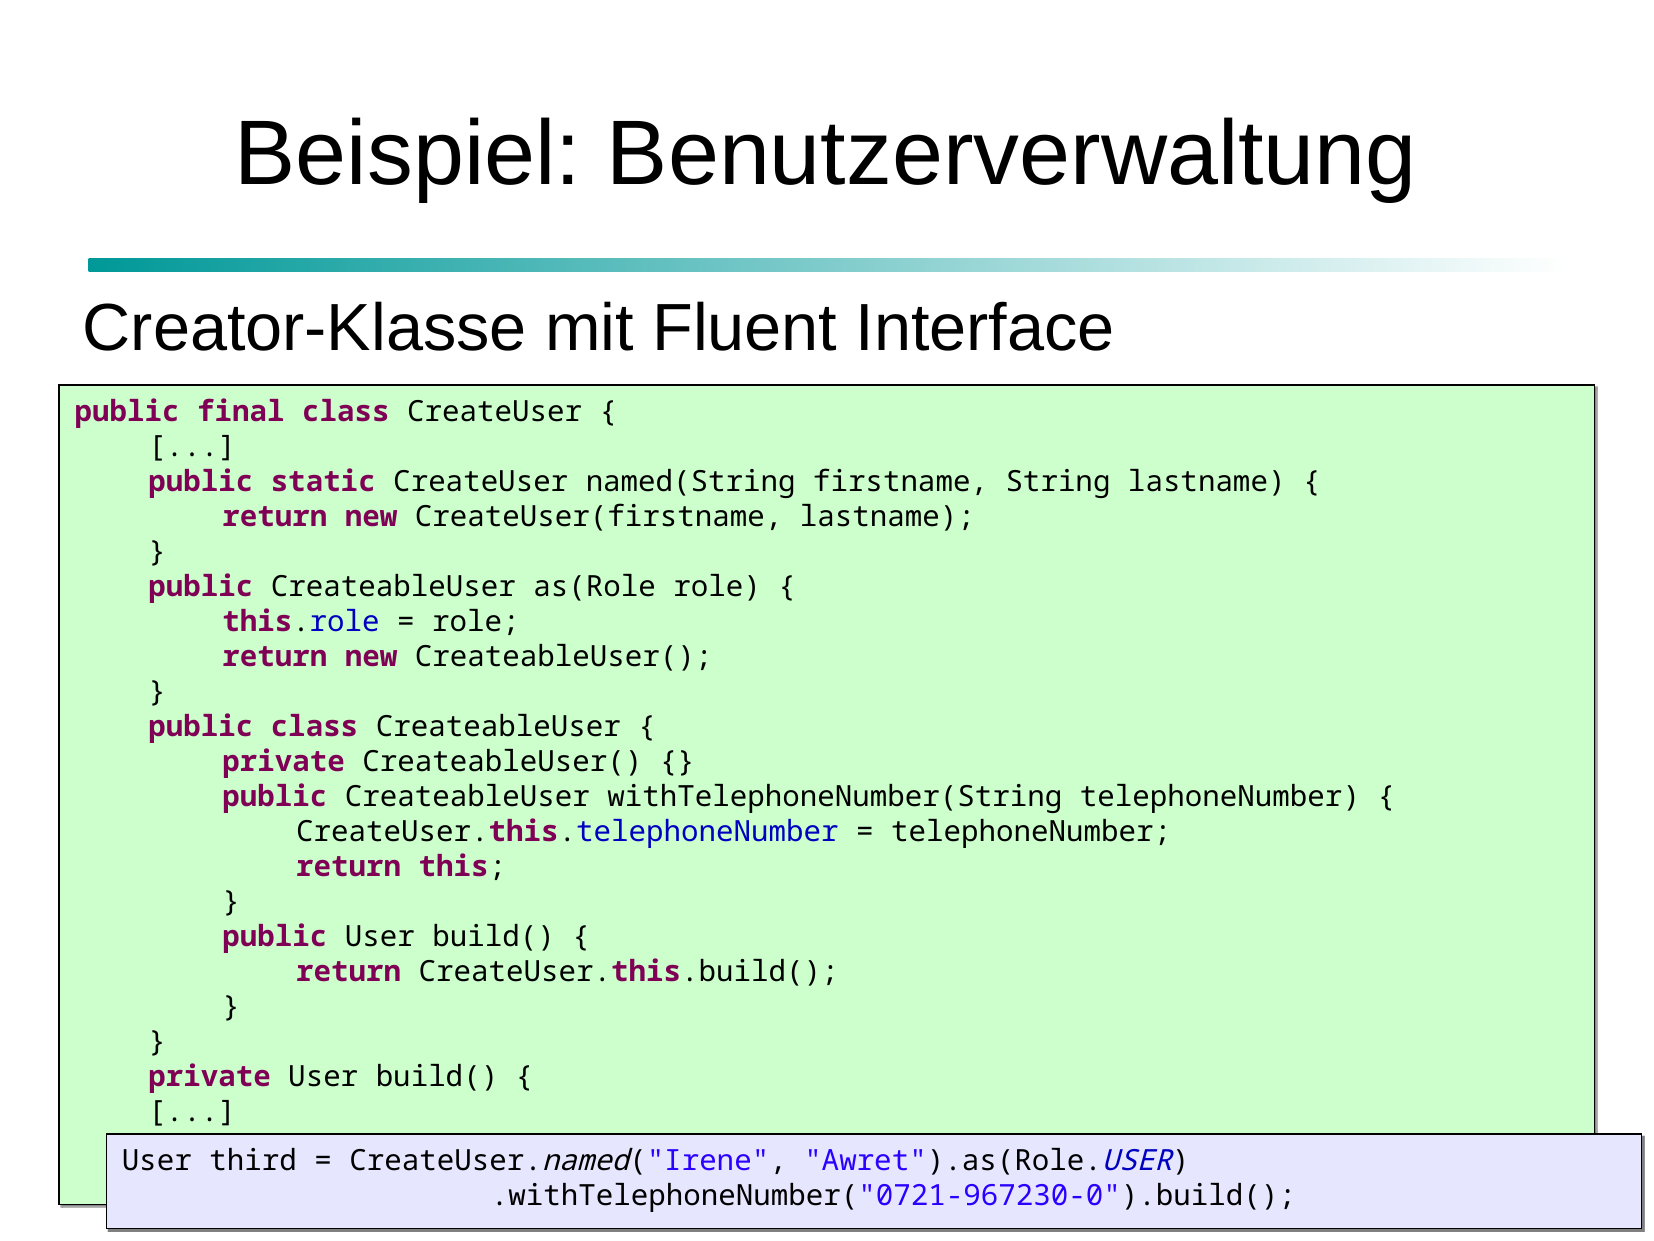

# Beispiel: Benutzerverwaltung
Creator-Klasse mit Fluent Interface
public final class CreateUser {
	[...]
	public static CreateUser named(String firstname, String lastname) {
		return new CreateUser(firstname, lastname);
	}
	public CreateableUser as(Role role) {
		this.role = role;
		return new CreateableUser();
	}
	public class CreateableUser {
		private CreateableUser() {}
		public CreateableUser withTelephoneNumber(String telephoneNumber) {
			CreateUser.this.telephoneNumber = telephoneNumber;
			return this;
		}
		public User build() {
			return CreateUser.this.build();
		}
	}
	private User build() {
	[...]
User third = CreateUser.named("Irene", "Awret").as(Role.USER)
					.withTelephoneNumber("0721-967230-0").build();